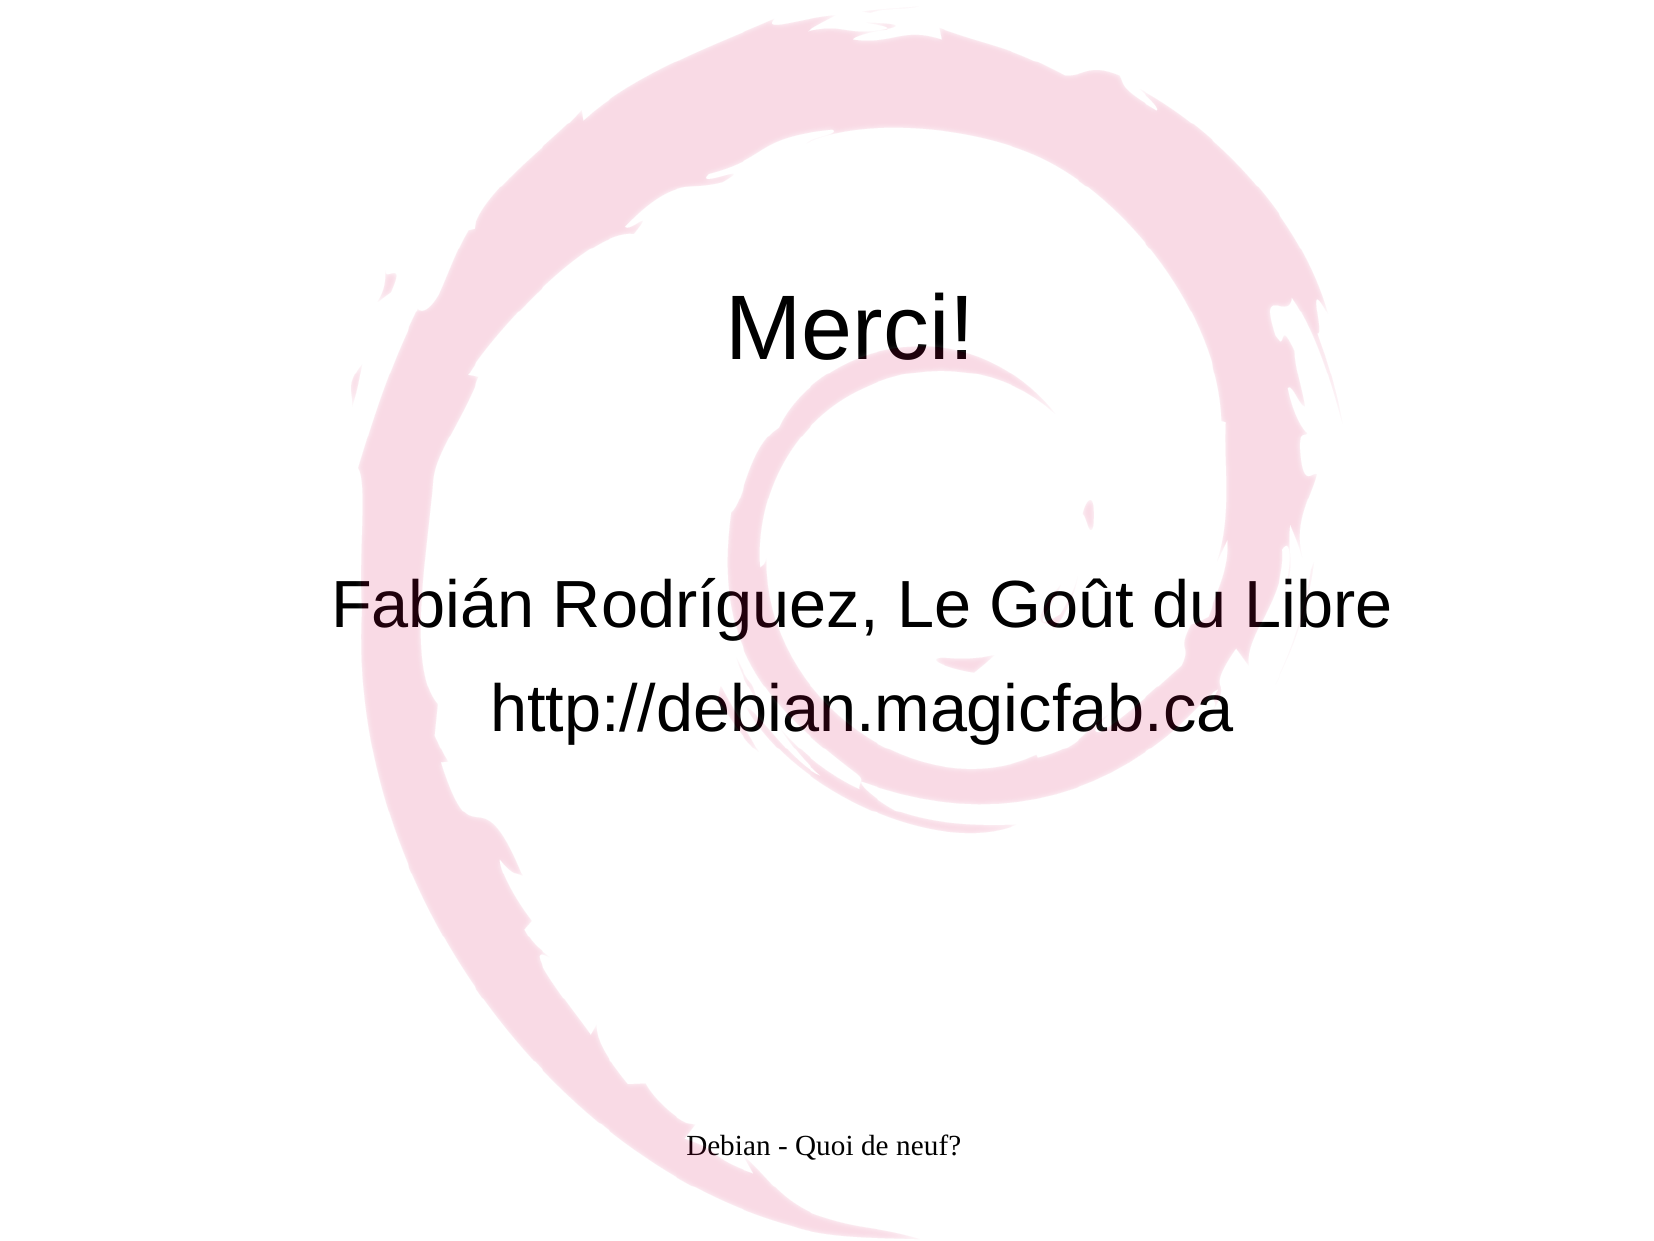

# Merci!
Fabián Rodríguez, Le Goût du Libre
http://debian.magicfab.ca
Debian - Quoi de neuf?